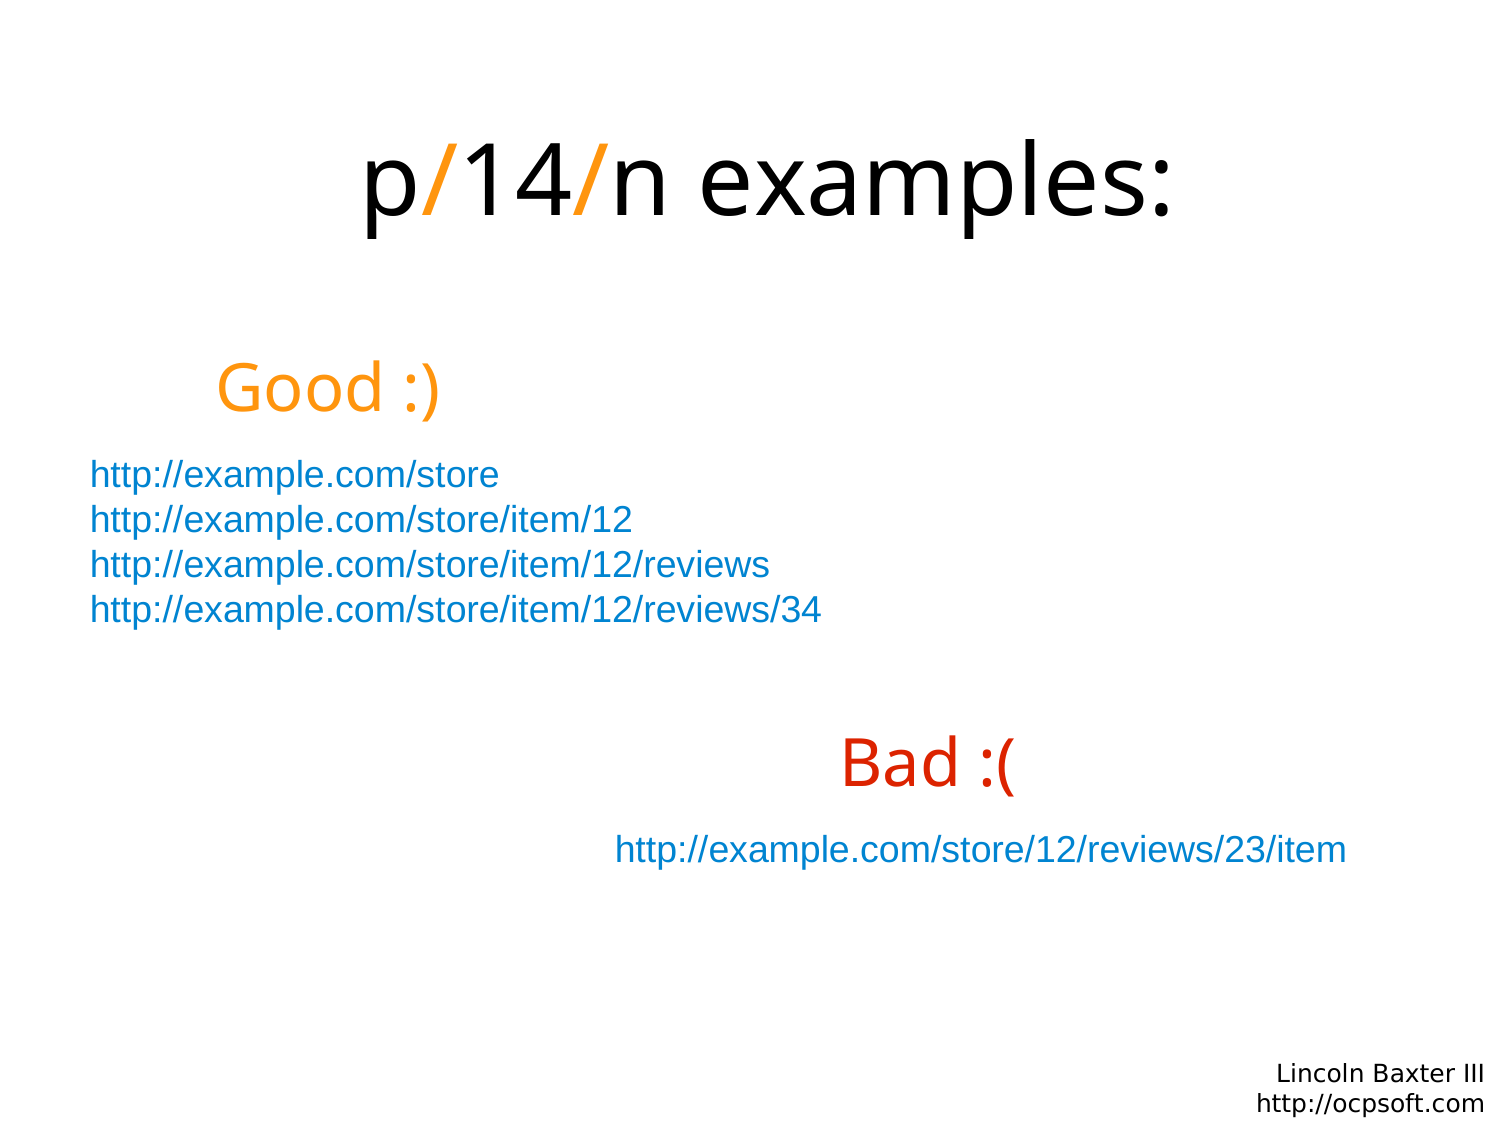

p/14/n examples:
Good :)
http://example.com/store
http://example.com/store/item/12
http://example.com/store/item/12/reviews
http://example.com/store/item/12/reviews/34
# Bad :(
http://example.com/store/12/reviews/23/item